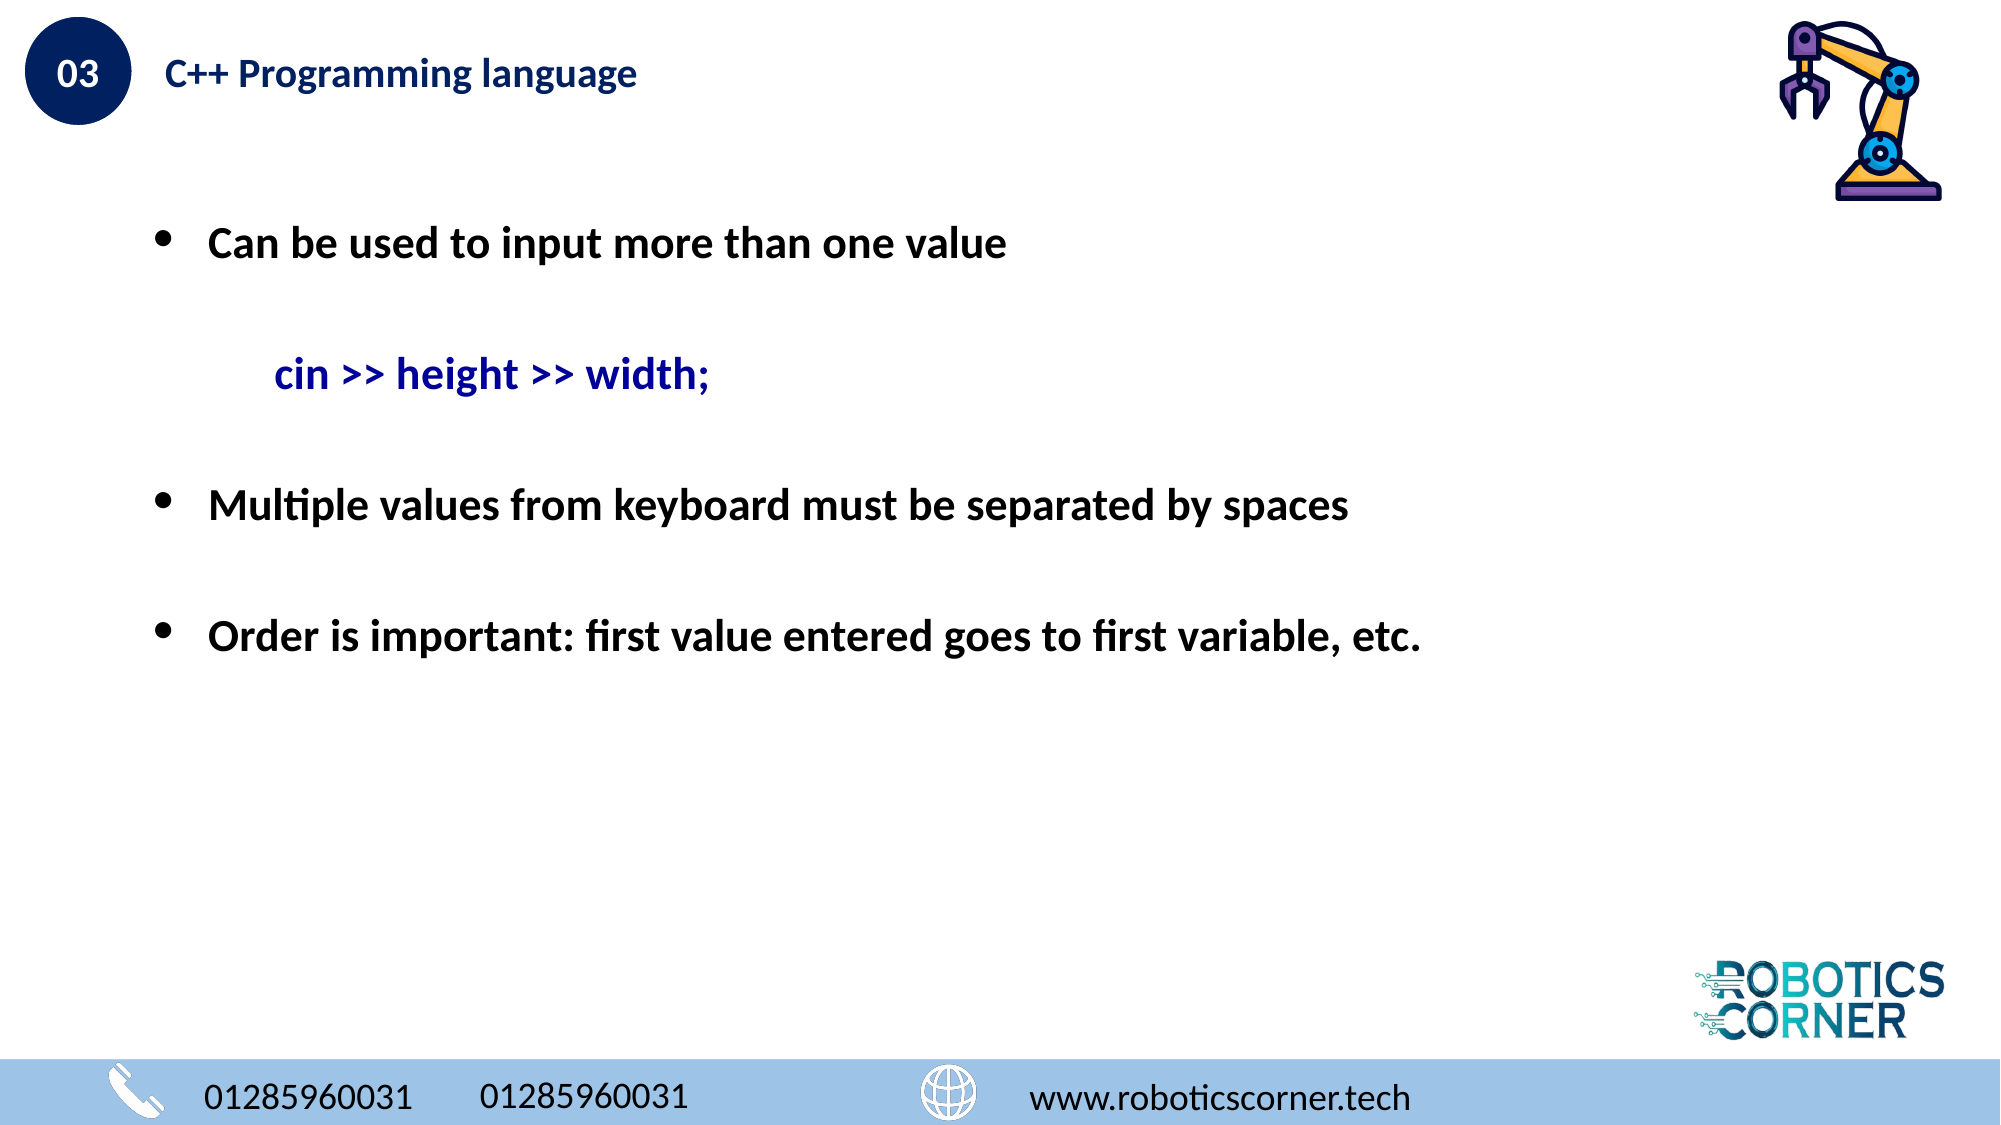

03
C++ Programming language
Can be used to input more than one value
cin >> height >> width;
Multiple values from keyboard must be separated by spaces
Order is important: first value entered goes to first variable, etc.
01285960031
01285960031
www.roboticscorner.tech